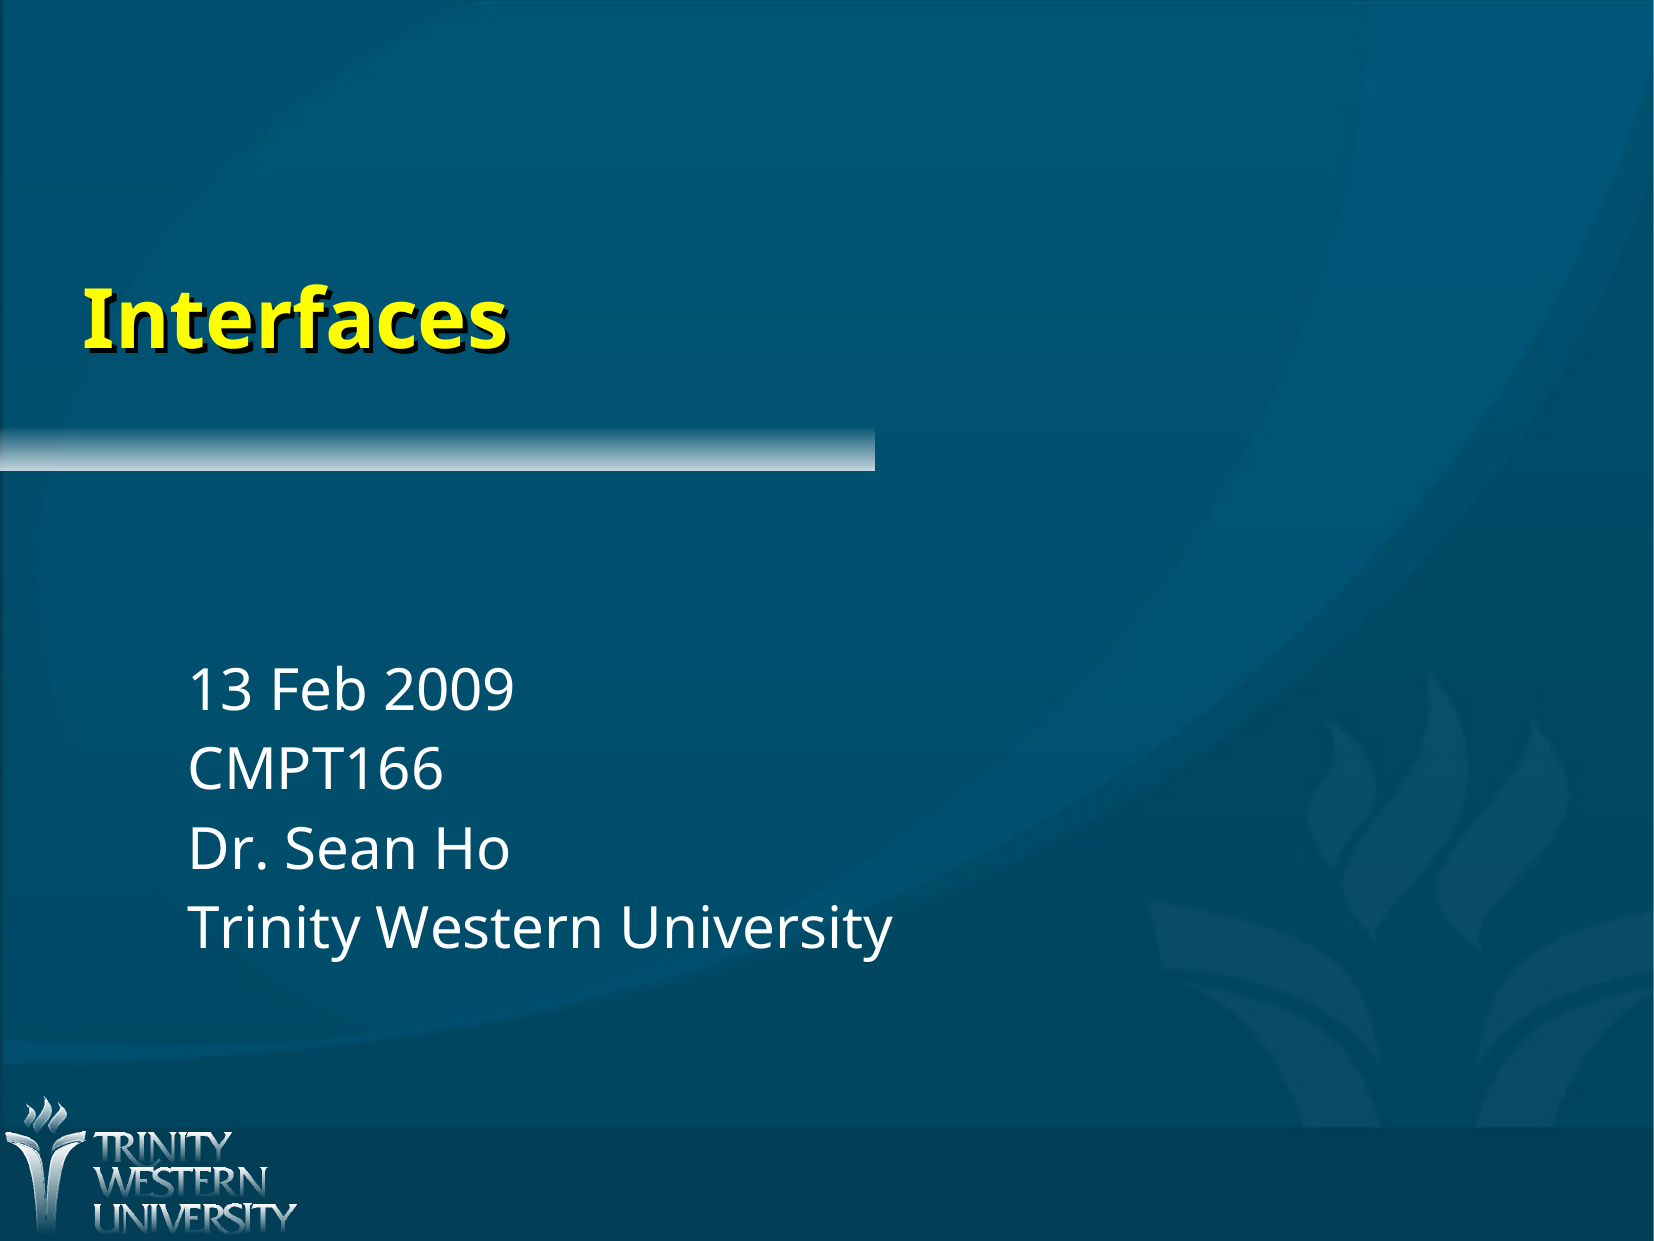

# Interfaces
13 Feb 2009
CMPT166
Dr. Sean Ho
Trinity Western University